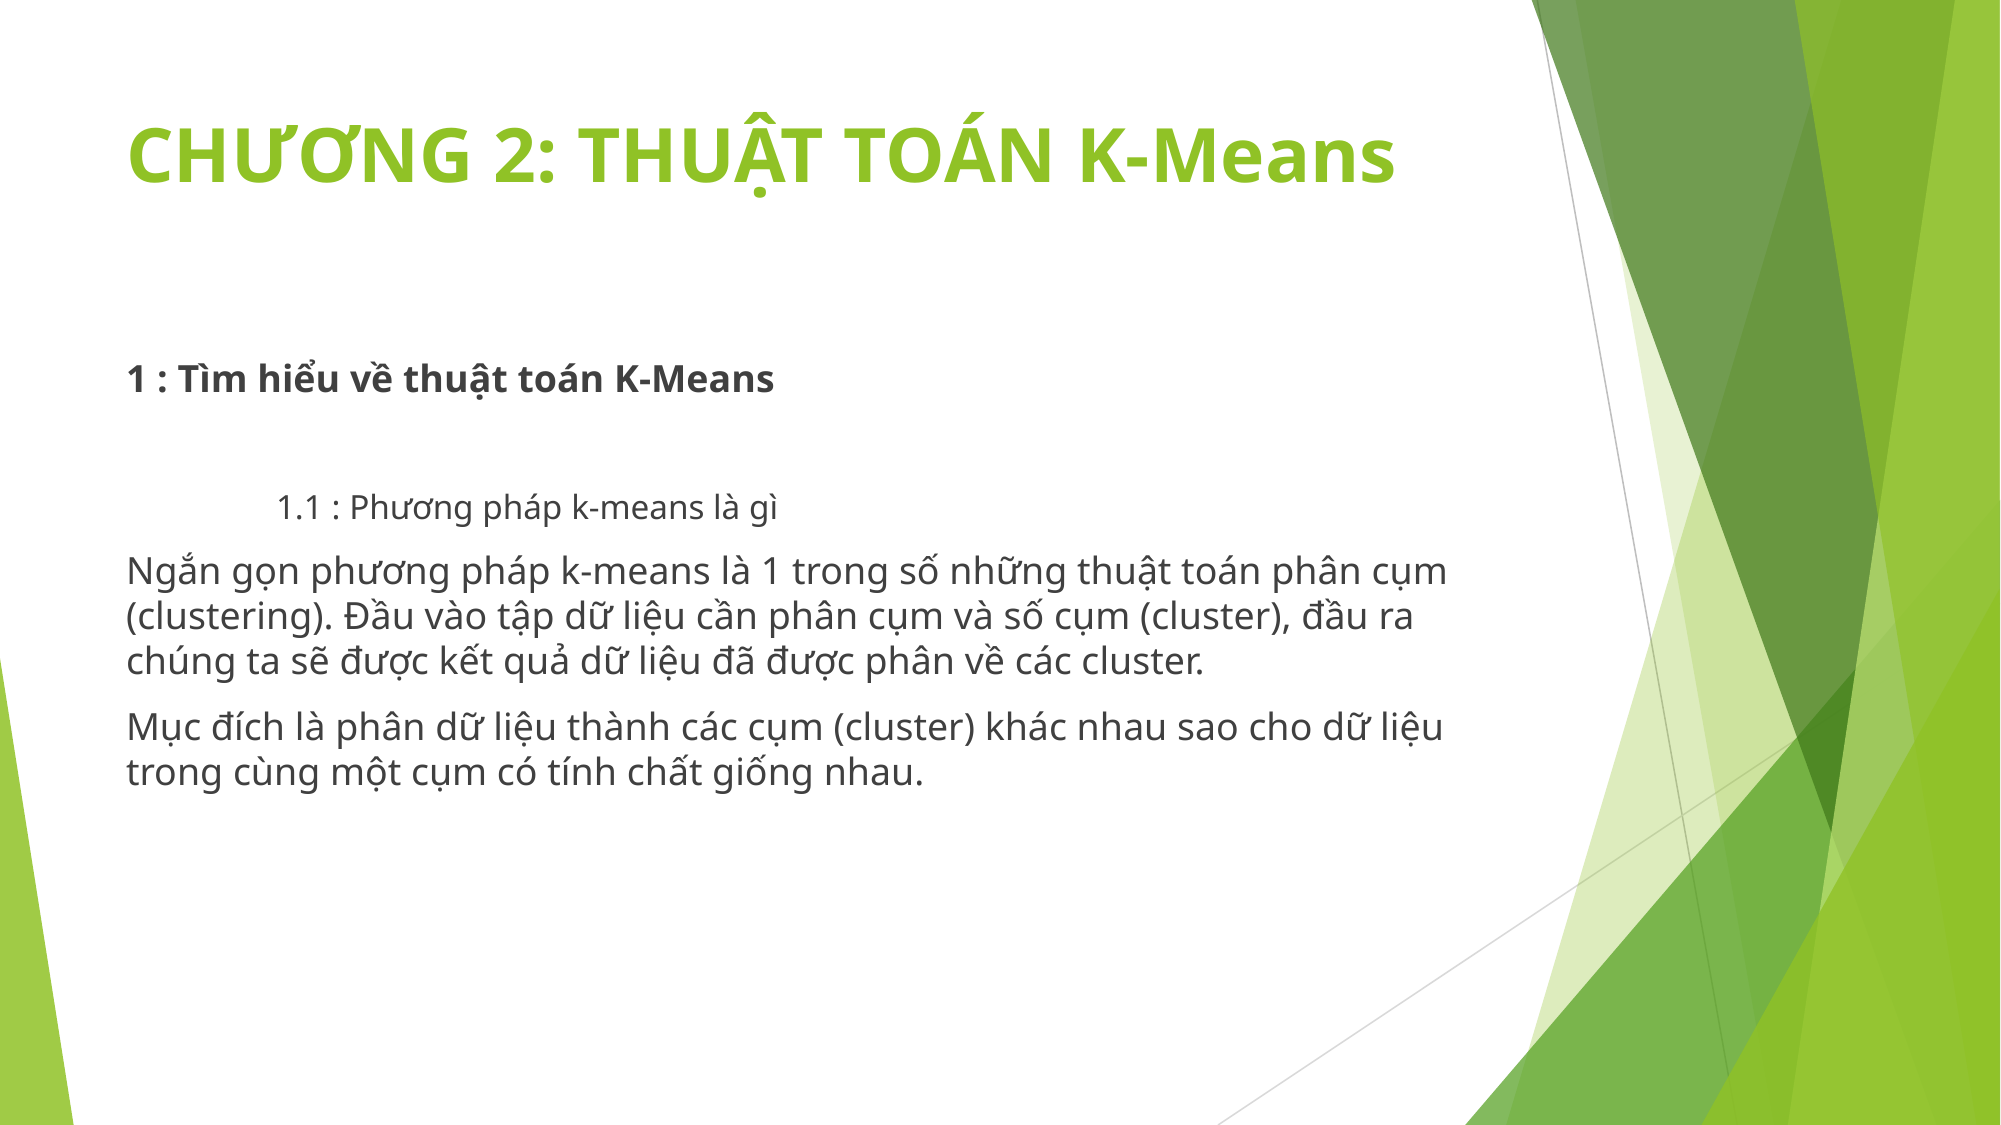

# CHƯƠNG 2: THUẬT TOÁN K-Means
1 : Tìm hiểu về thuật toán K-Means
1.1 : Phương pháp k-means là gì
Ngắn gọn phương pháp k-means là 1 trong số những thuật toán phân cụm (clustering). Đầu vào tập dữ liệu cần phân cụm và số cụm (cluster), đầu ra chúng ta sẽ được kết quả dữ liệu đã được phân về các cluster.
Mục đích là phân dữ liệu thành các cụm (cluster) khác nhau sao cho dữ liệu trong cùng một cụm có tính chất giống nhau.